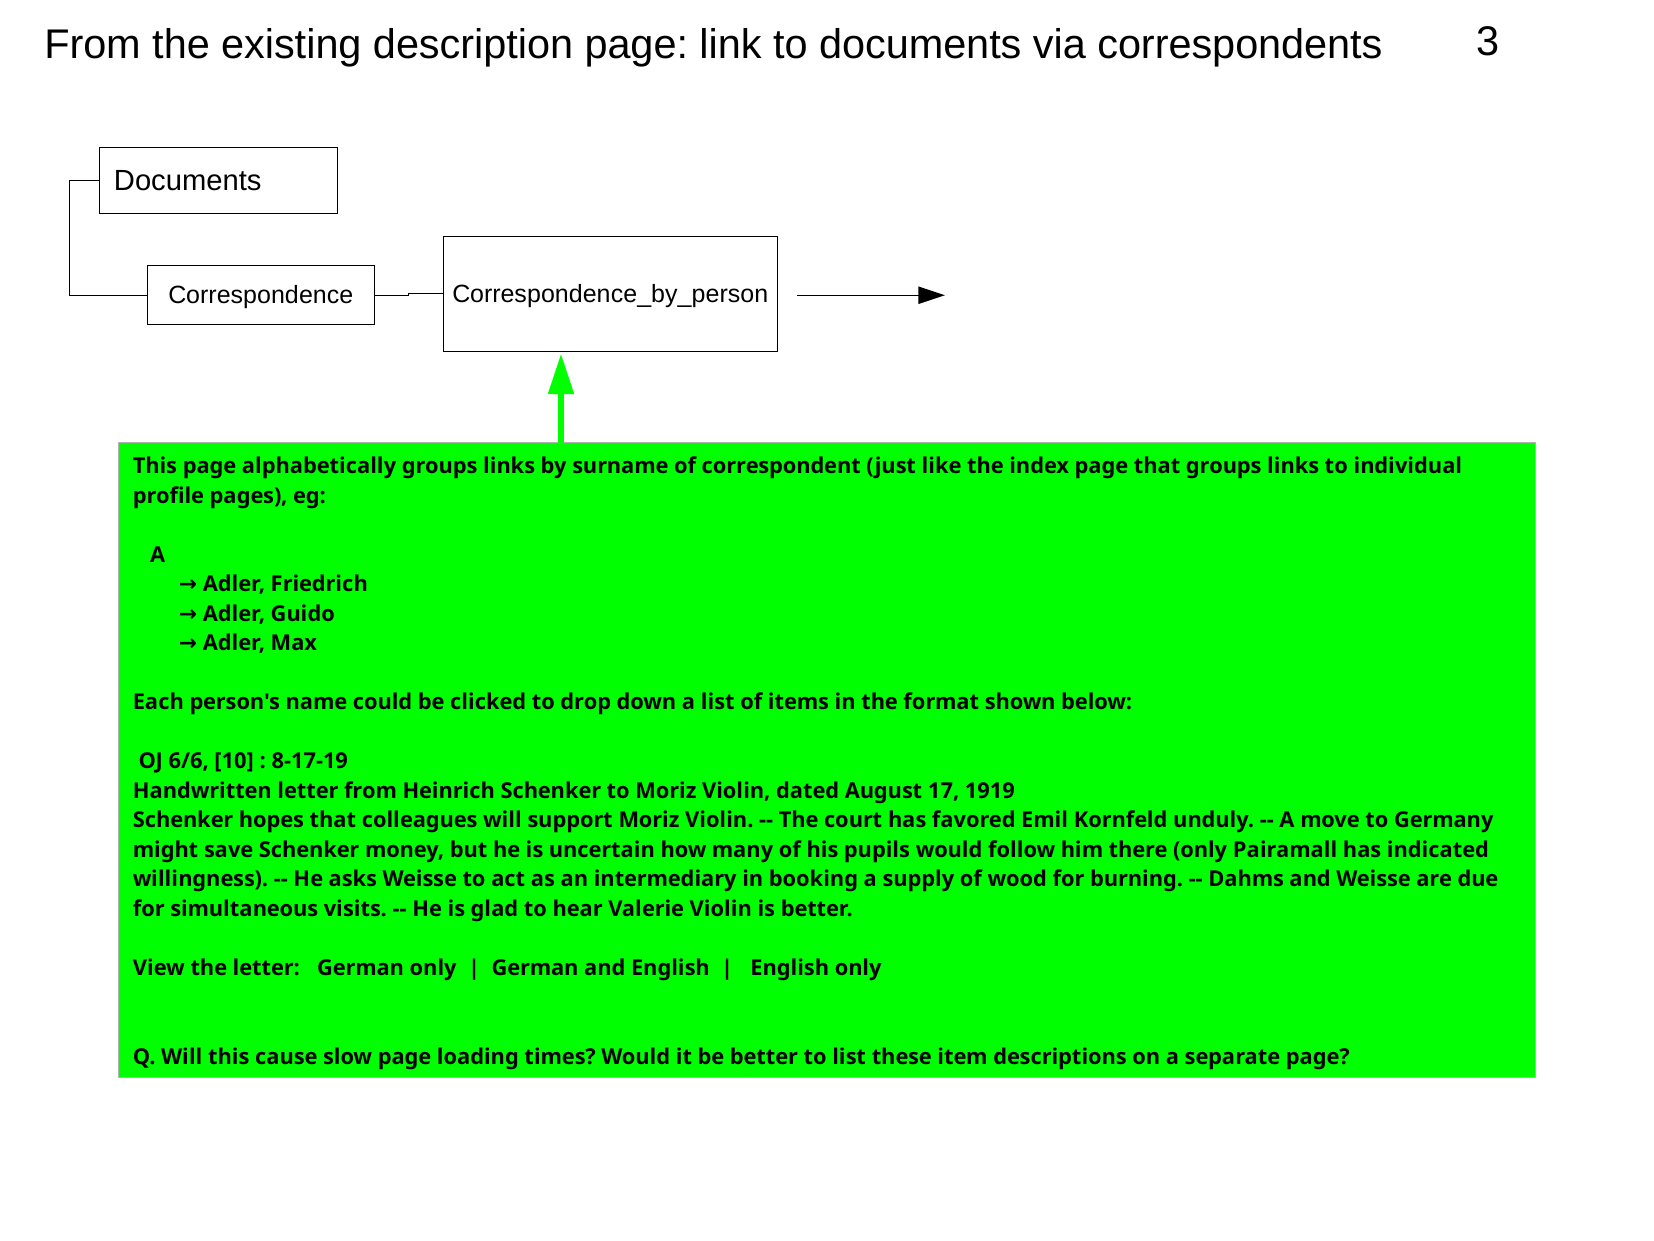

From the existing description page: link to documents via correspondents
Documents
Correspondence_by_person
Correspondence
This page alphabetically groups links by surname of correspondent (just like the index page that groups links to individual profile pages), eg:
 A
 → Adler, Friedrich
 → Adler, Guido
 → Adler, Max
Each person's name could be clicked to drop down a list of items in the format shown below:
 OJ 6/6, [10] : 8-17-19
Handwritten letter from Heinrich Schenker to Moriz Violin, dated August 17, 1919
Schenker hopes that colleagues will support Moriz Violin. -- The court has favored Emil Kornfeld unduly. -- A move to Germany might save Schenker money, but he is uncertain how many of his pupils would follow him there (only Pairamall has indicated willingness). -- He asks Weisse to act as an intermediary in booking a supply of wood for burning. -- Dahms and Weisse are due for simultaneous visits. -- He is glad to hear Valerie Violin is better.
View the letter: German only | German and English | English only
Q. Will this cause slow page loading times? Would it be better to list these item descriptions on a separate page?